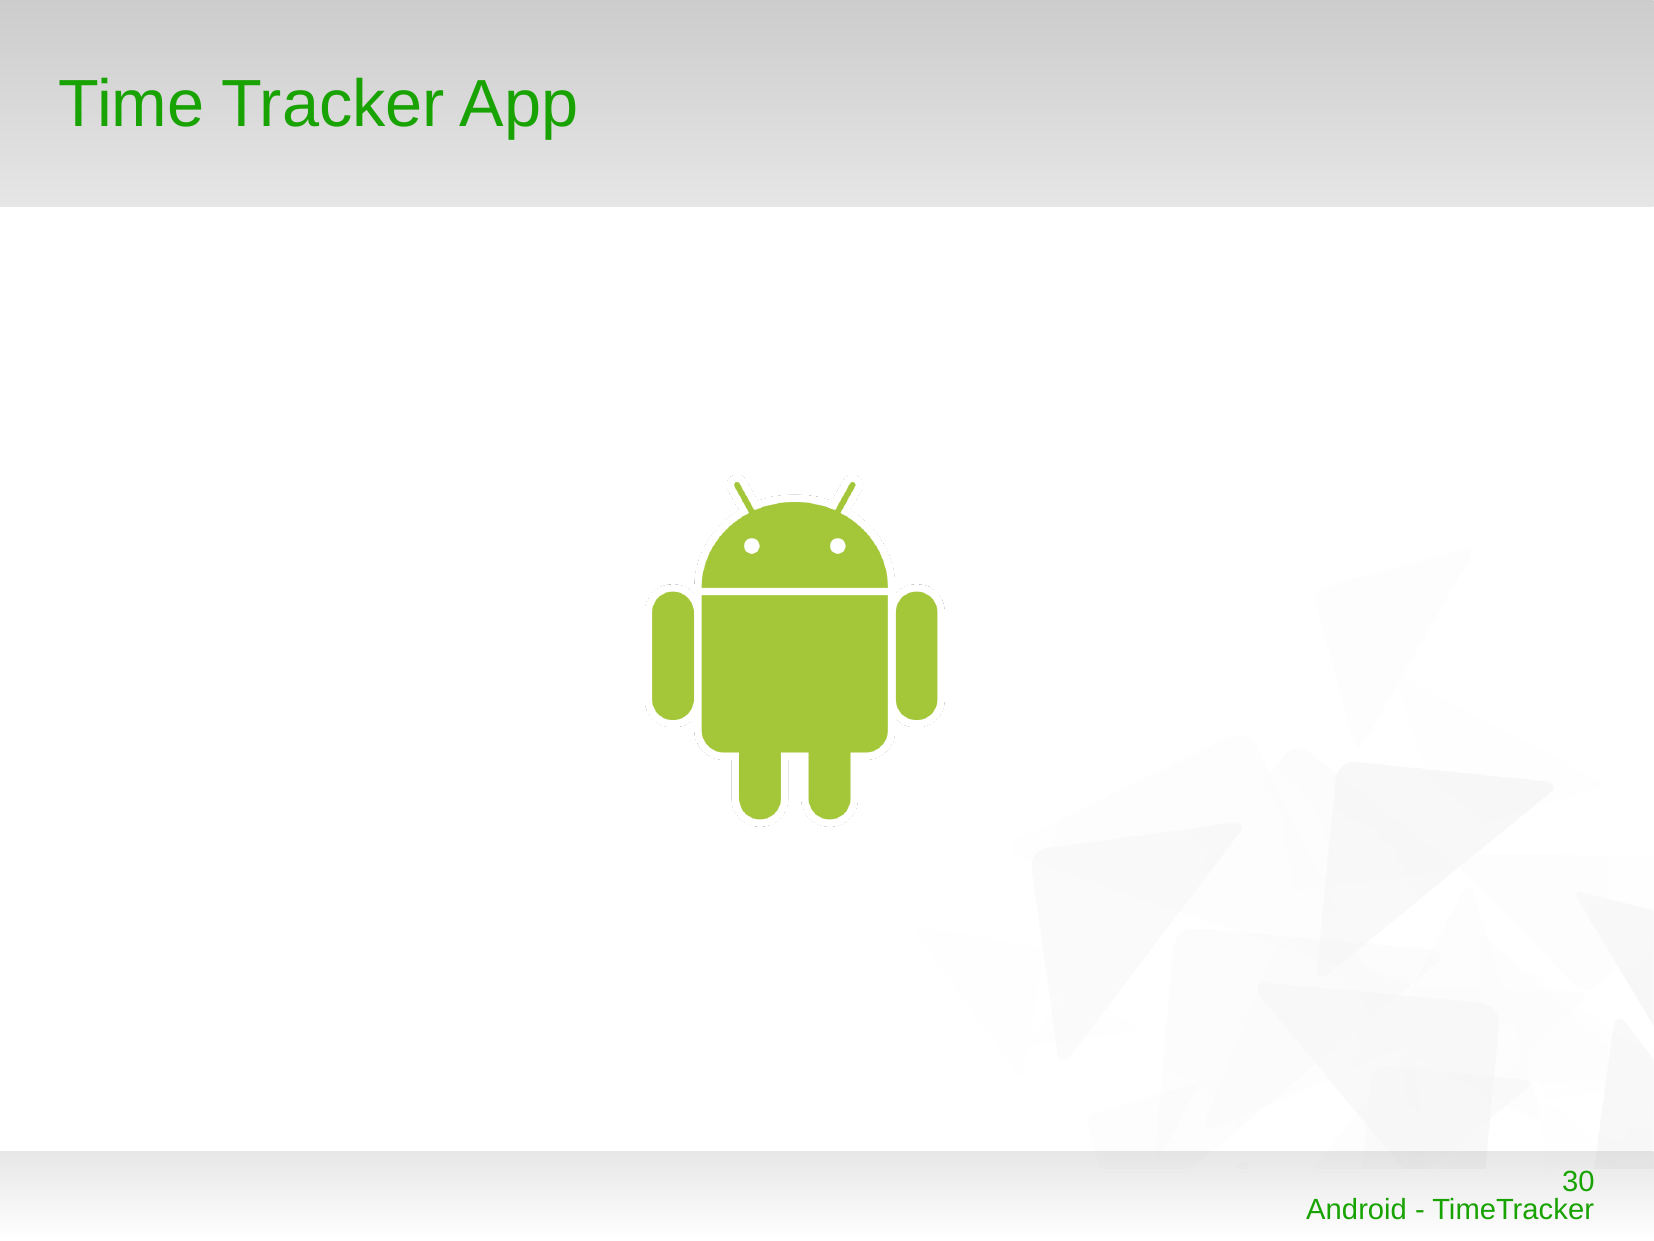

# Time Tracker App
30
Android - TimeTracker